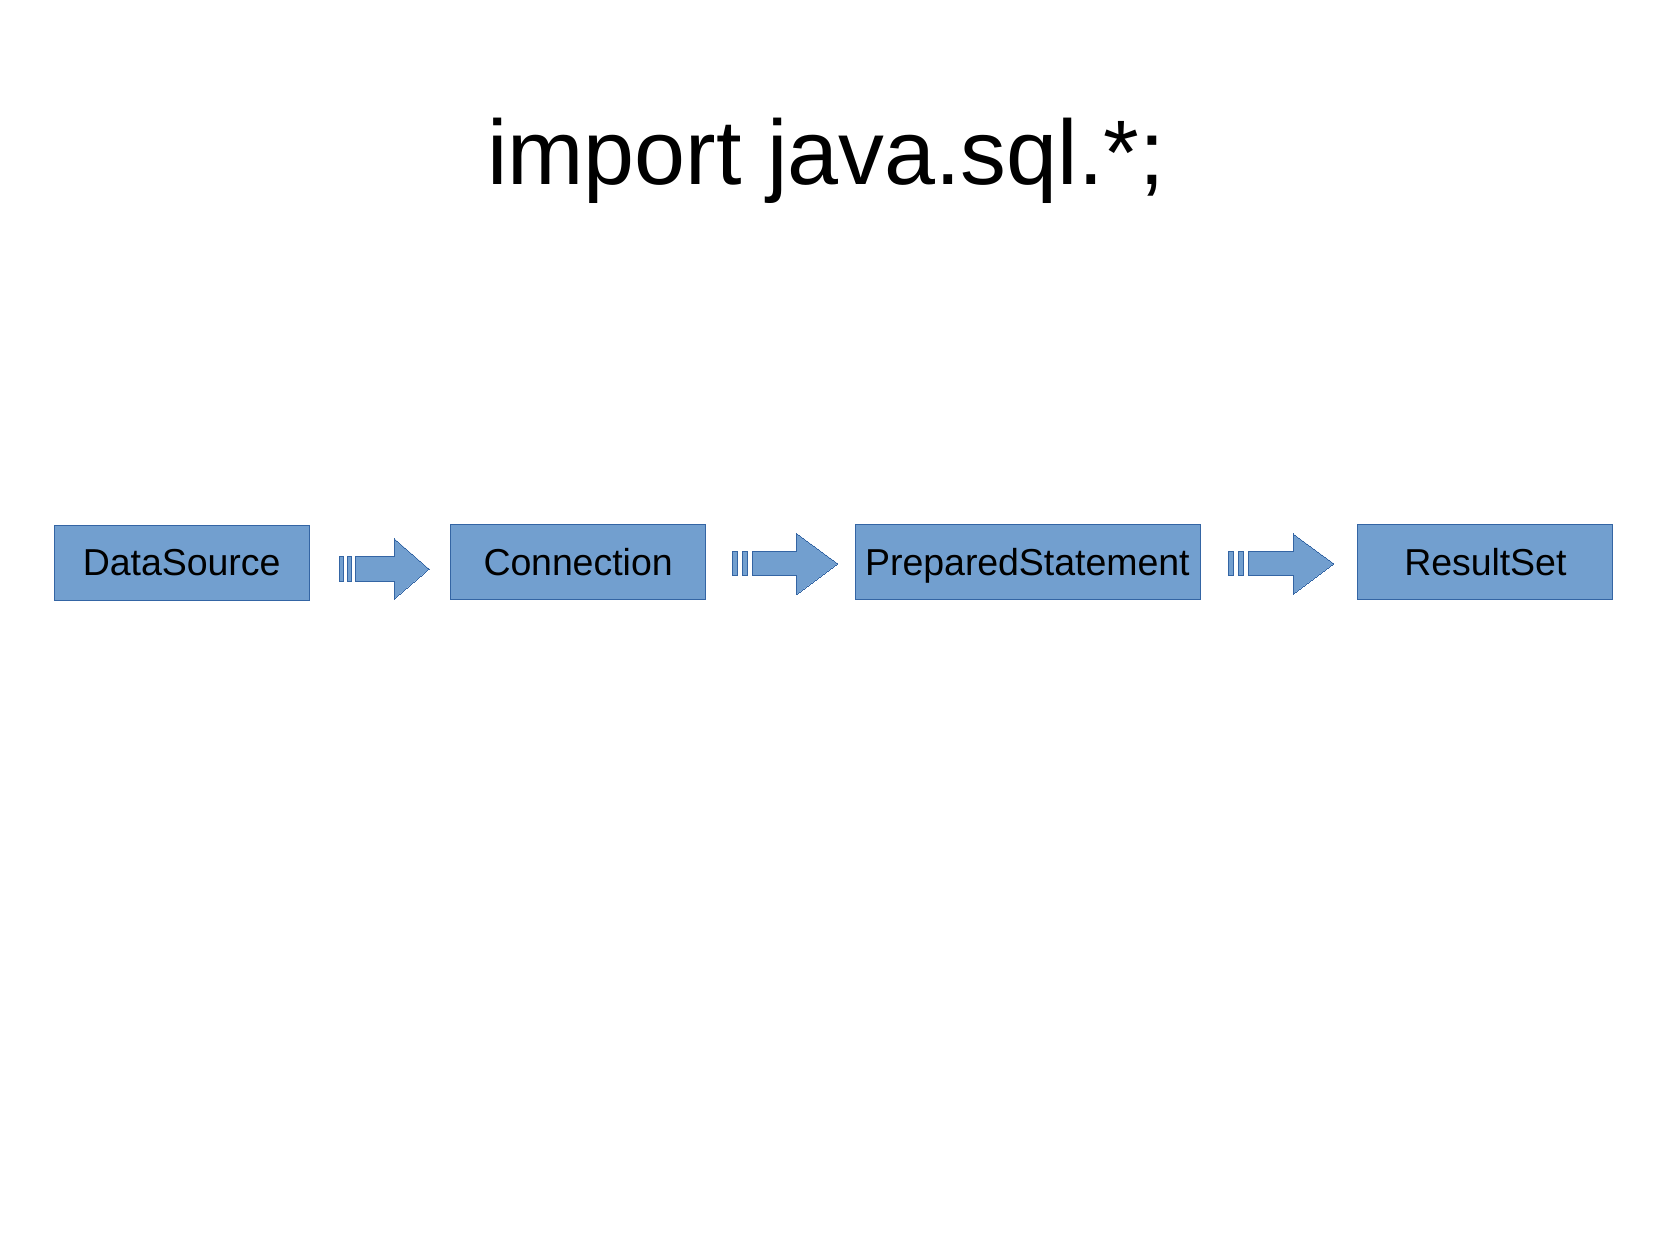

# import java.sql.*;
Connection
PreparedStatement
ResultSet
DataSource